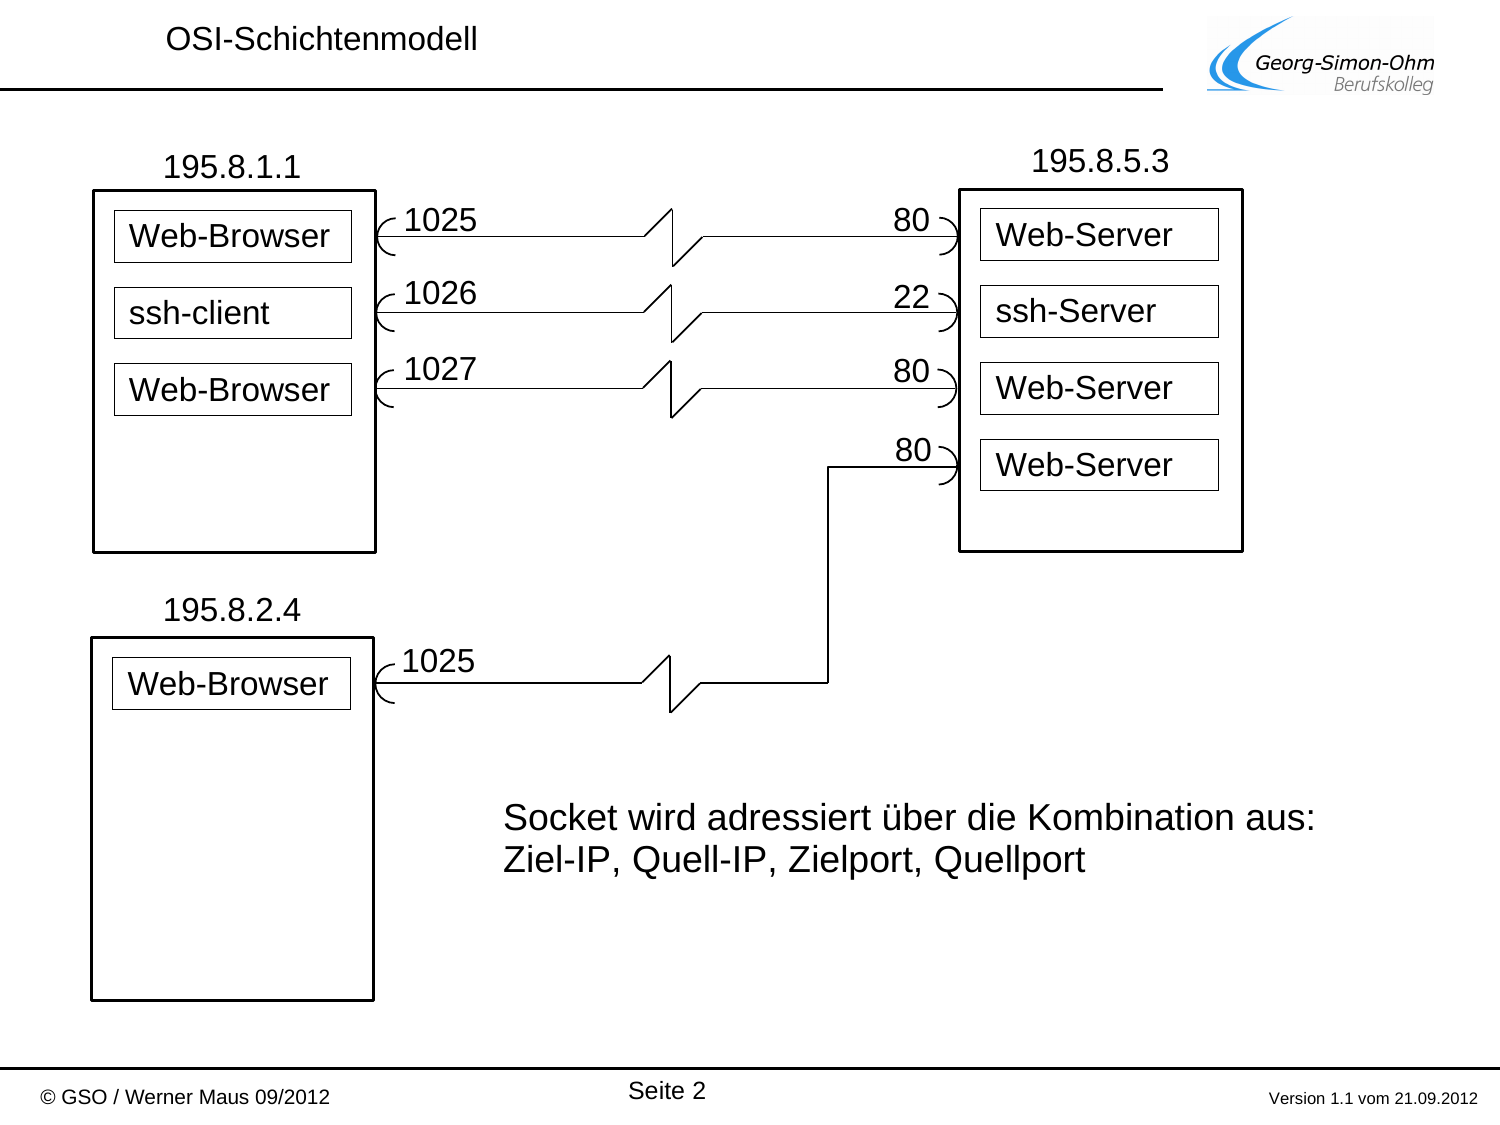

195.8.5.3
195.8.1.1
1025
80
Web-Server
Web-Browser
1026
22
ssh-Server
ssh-client
1027
80
Web-Server
Web-Browser
80
Web-Server
195.8.2.4
1025
Web-Browser
Socket wird adressiert über die Kombination aus:
Ziel-IP, Quell-IP, Zielport, Quellport